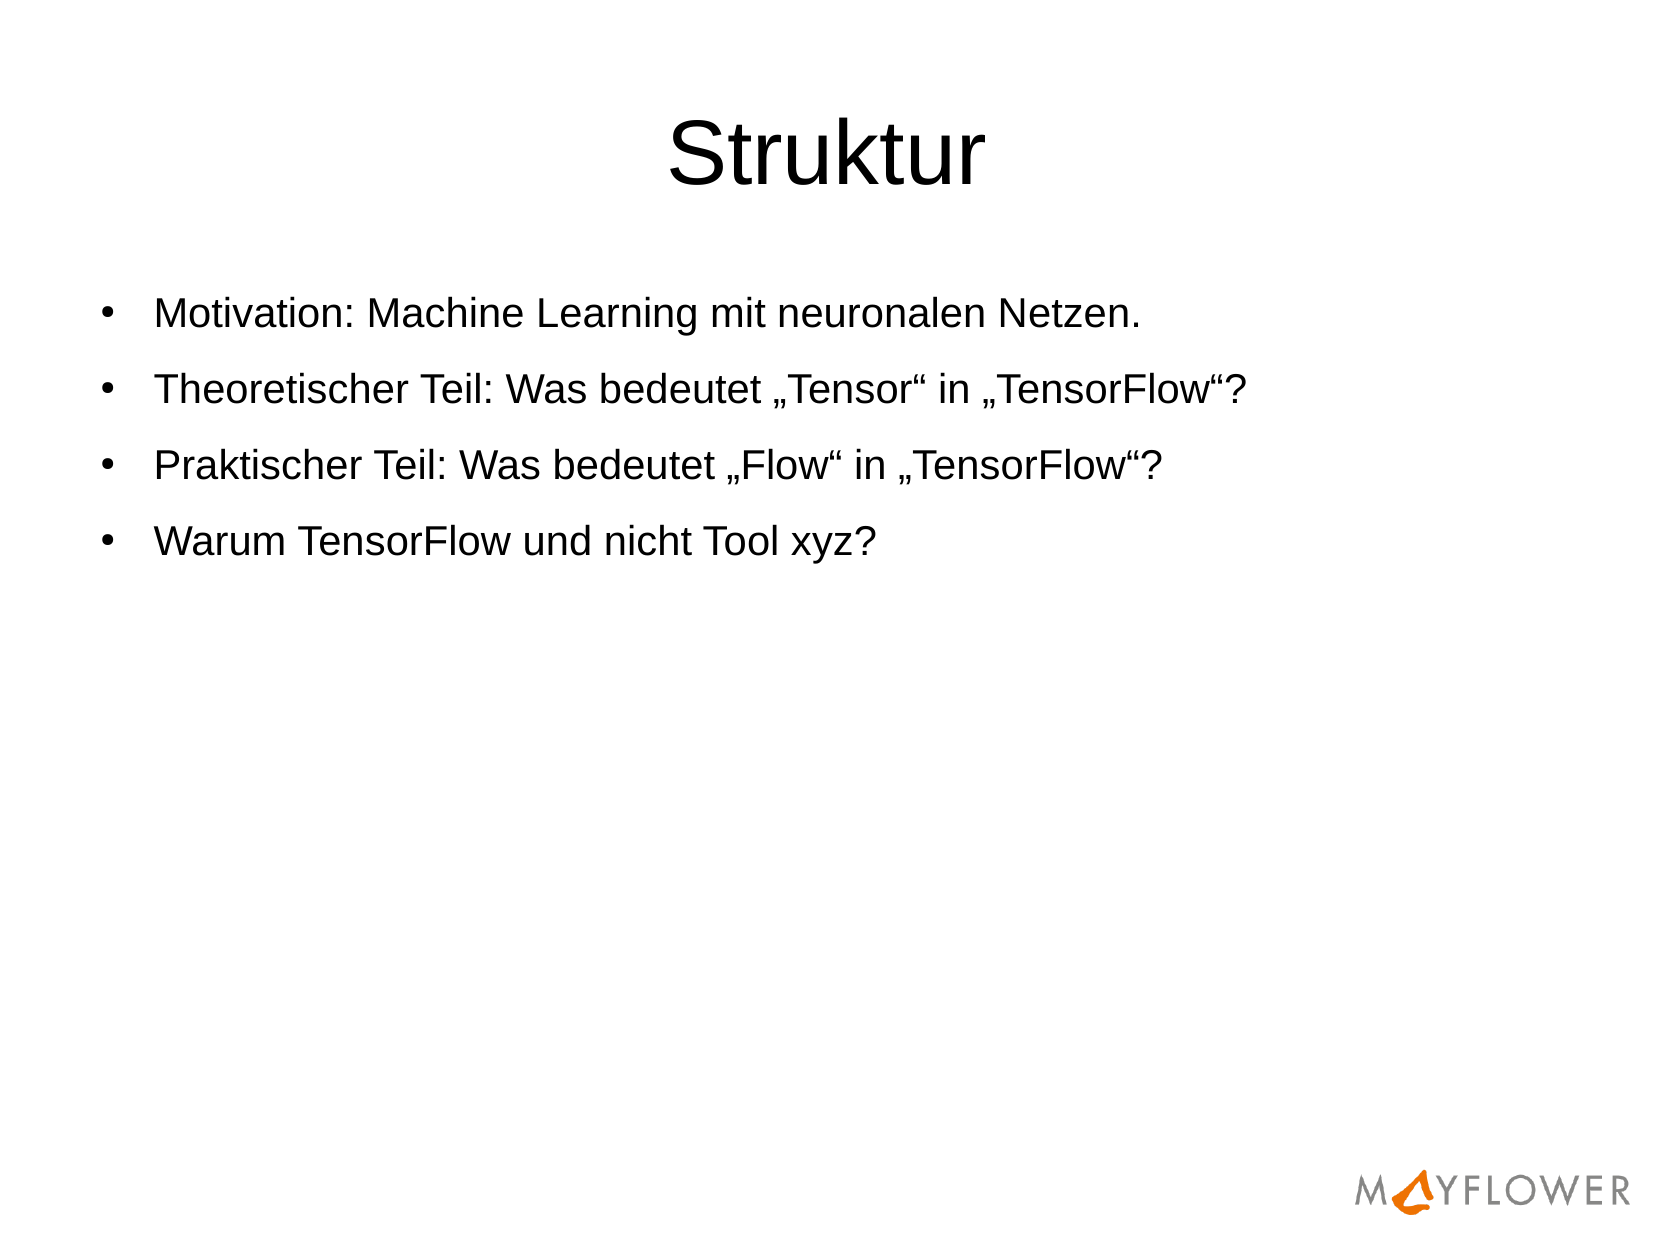

# Struktur
Motivation: Machine Learning mit neuronalen Netzen.
Theoretischer Teil: Was bedeutet „Tensor“ in „TensorFlow“?
Praktischer Teil: Was bedeutet „Flow“ in „TensorFlow“?
Warum TensorFlow und nicht Tool xyz?